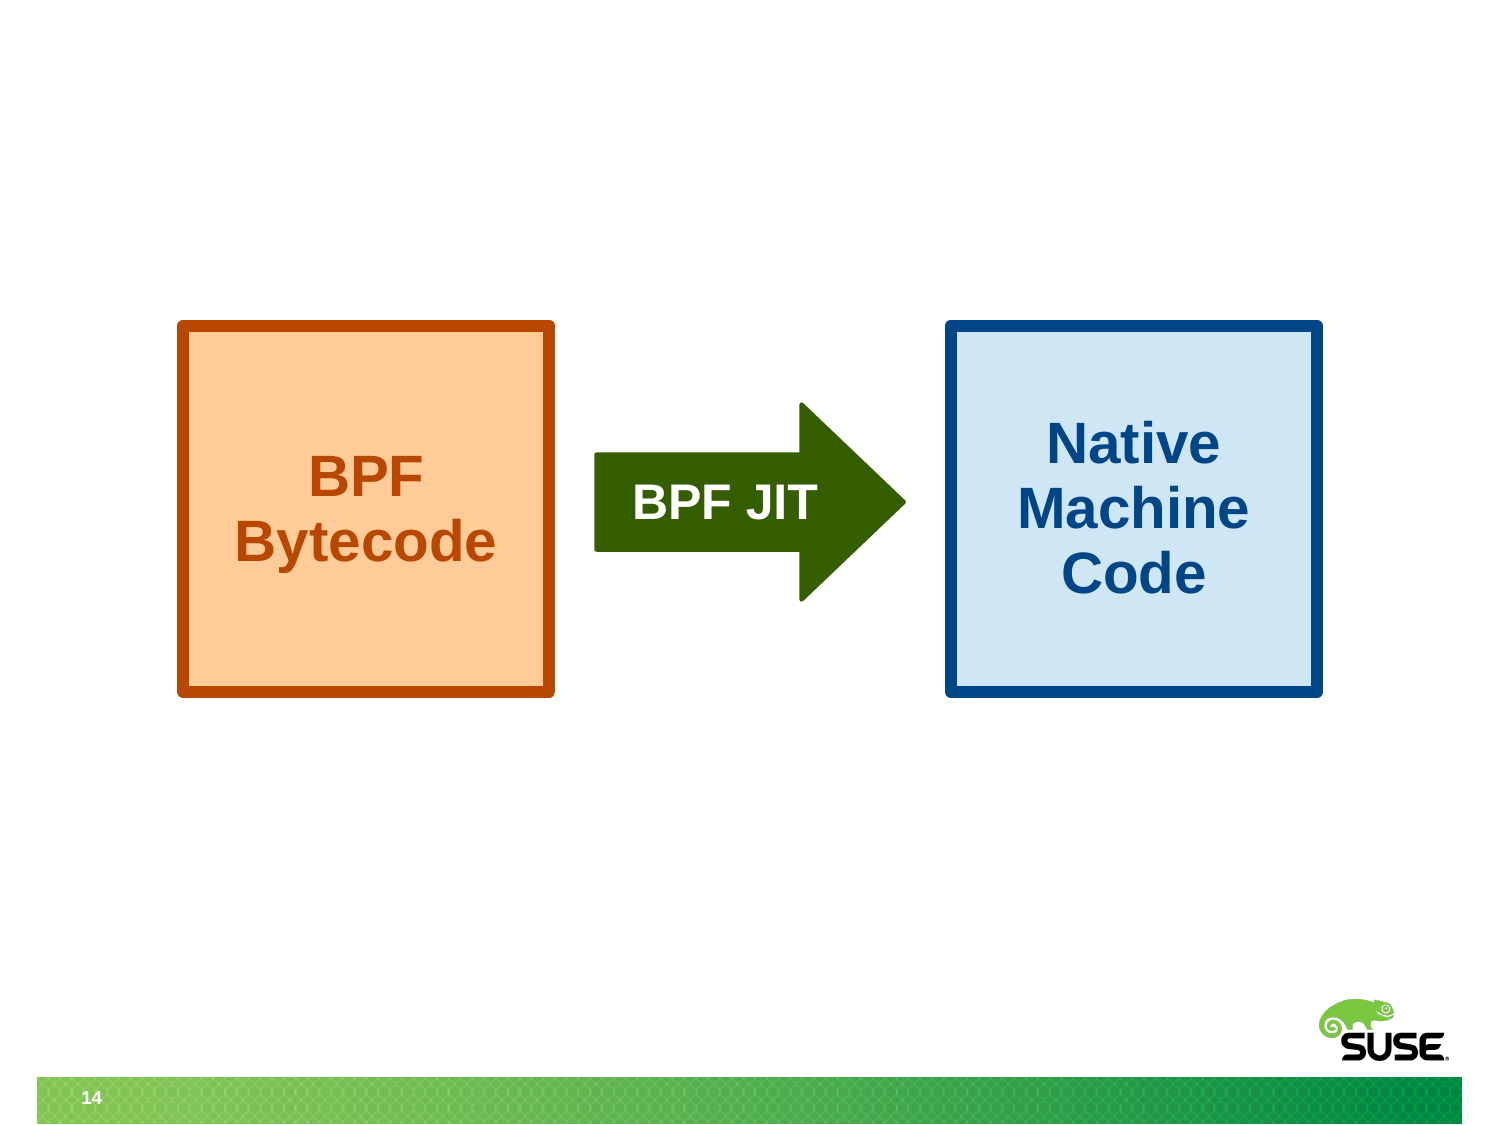

BPF
Bytecode
Native
Machine
Code
BPF JIT